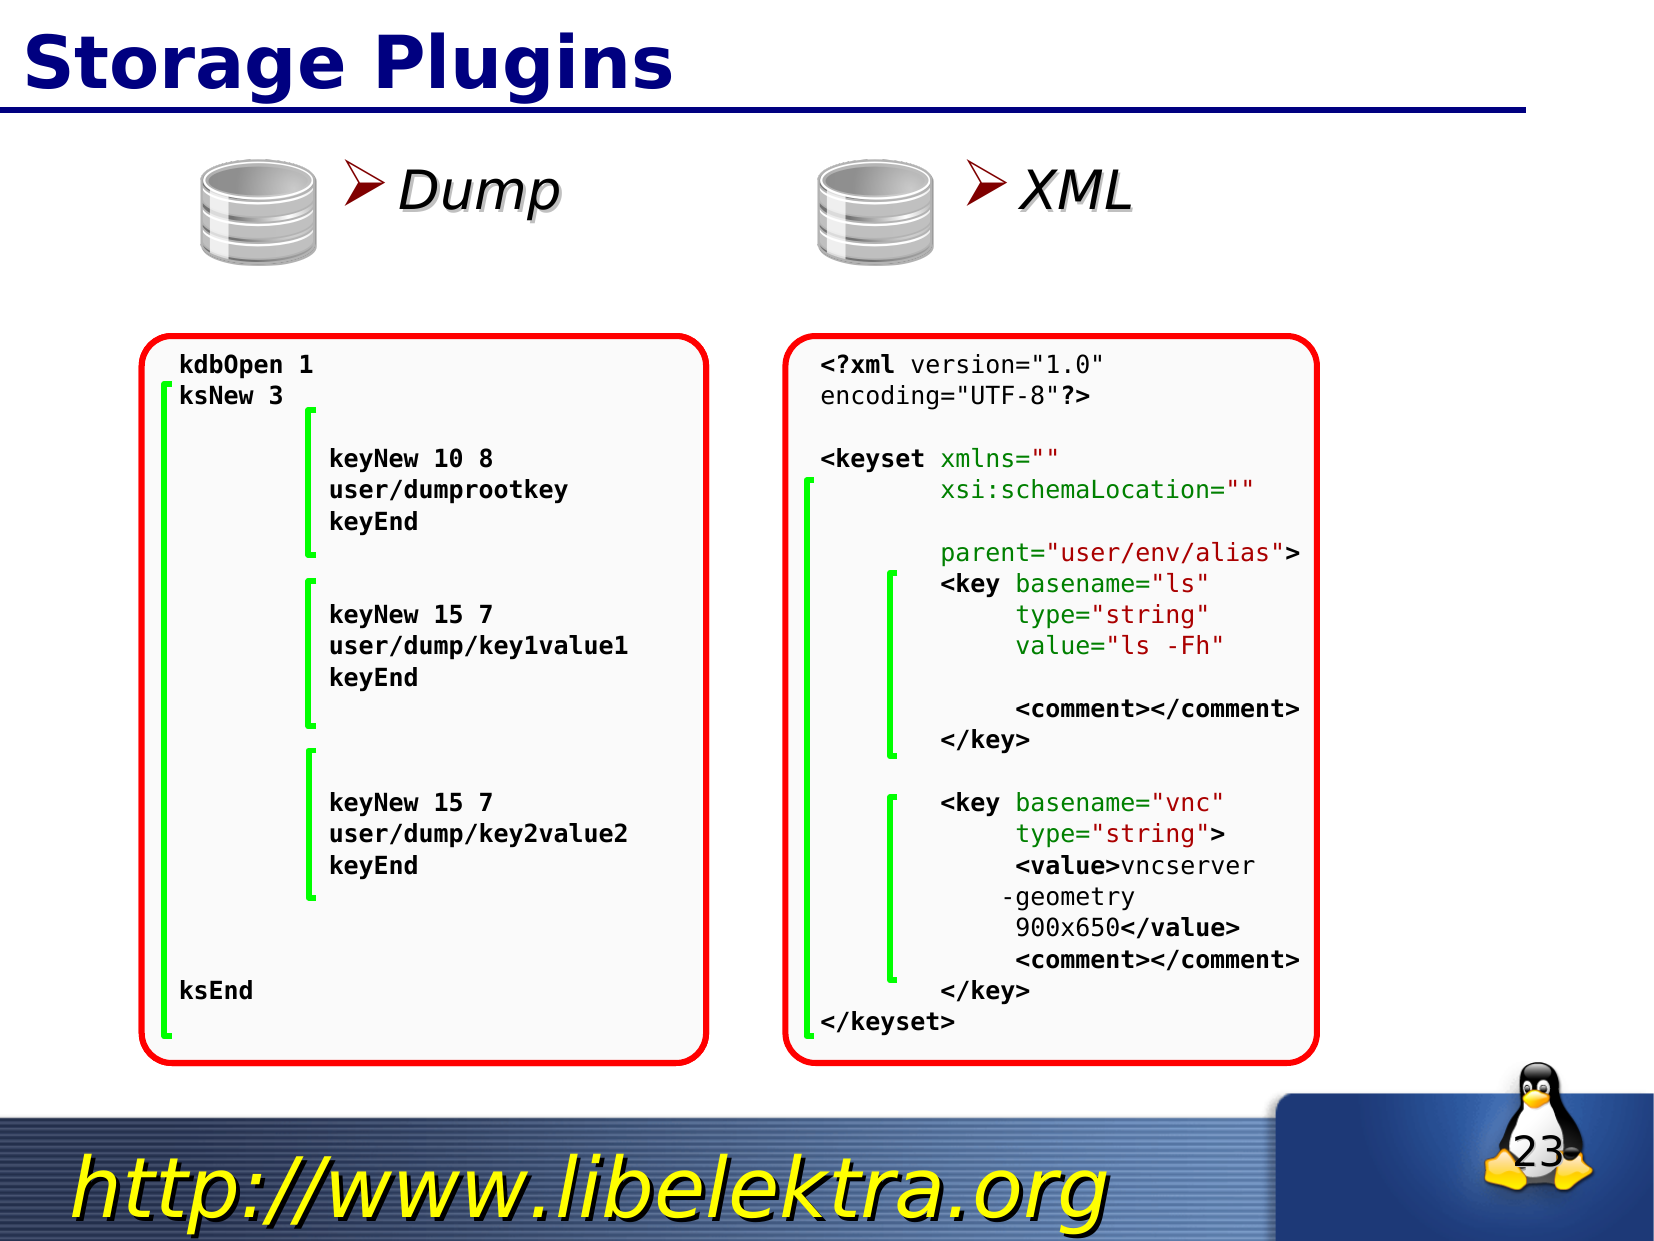

Storage Plugins
# Dump
XML
ksNew( 17 ,
 keyNew
 ("user/fstab/rootfs",
 KEY_TYPE,
 KEY_TYPE_STRING,
 KEY_END),
 keyNew
 ("user/fstab/rootfs/device",
 KEY_VALUE, "LABEL=/",
 KEY_TYPE, KEY_TYPE_STRING,
 KEY_END),
 keyNew
 ("user/fstab/rootfs/type",
 KEY_VALUE, "ext3",
 KEY_TYPE, KEY_TYPE_STRING,
 KEY_END),
KS_END);
kdbOpen 1
ksNew 3
	keyNew 10 8
	user/dumprootkey
	keyEnd
	keyNew 15 7
	user/dump/key1value1
	keyEnd
	keyNew 15 7
	user/dump/key2value2
	keyEnd
ksEnd
<?xml version="1.0" encoding="UTF-8"?>
<keyset xmlns=""
 xsi:schemaLocation=""
 parent="user/env/alias">
 <key basename="ls"
 type="string"
 value="ls -Fh"
 <comment></comment>
 </key>
 <key basename="vnc"
 type="string">
 <value>vncserver
 -geometry
 900x650</value>
 <comment></comment>
 </key>
</keyset>